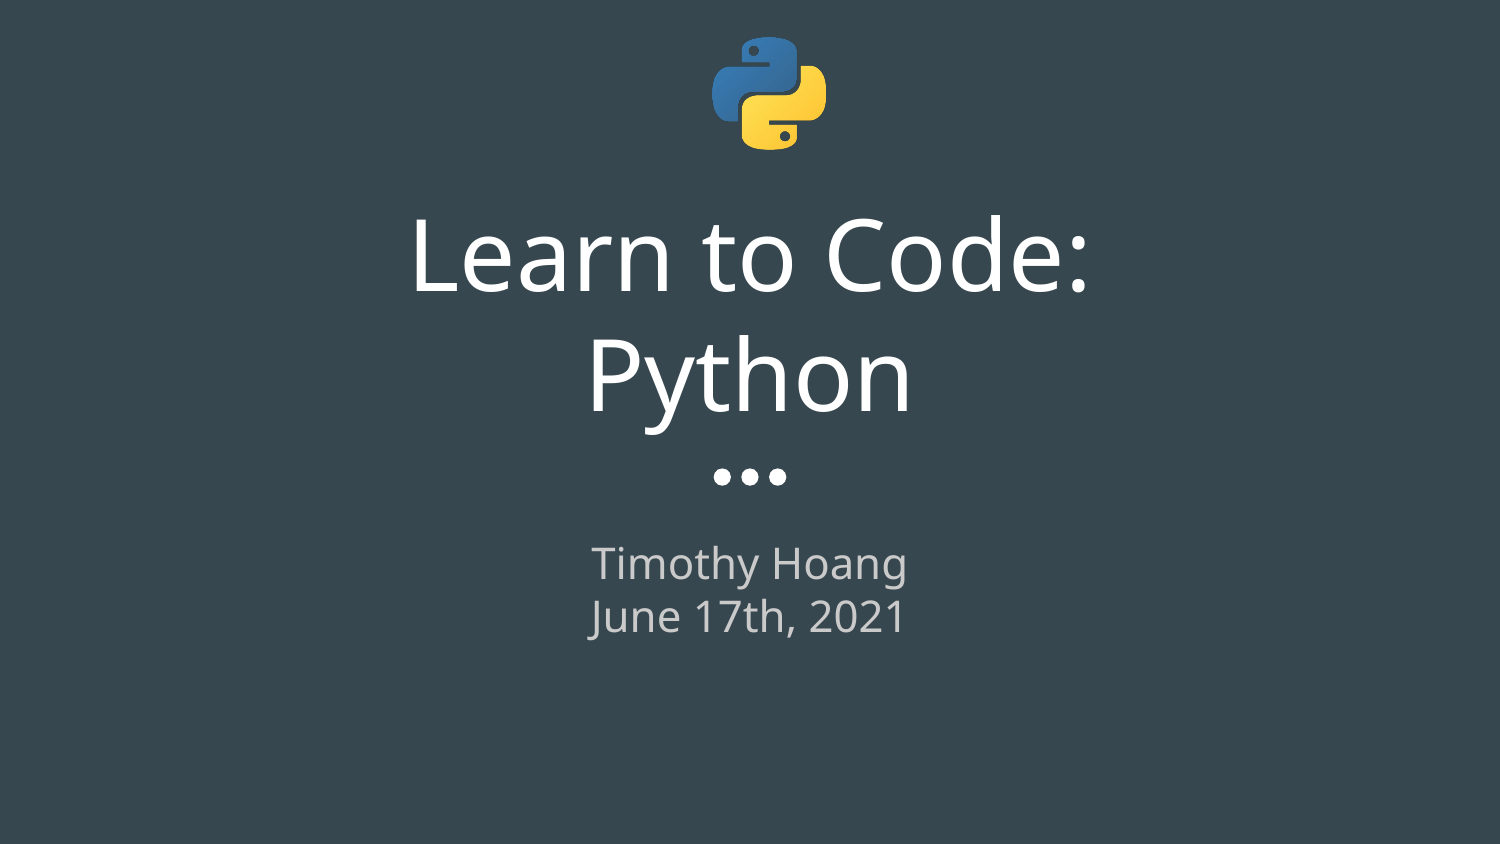

# Learn to Code: Python
Timothy Hoang
June 17th, 2021